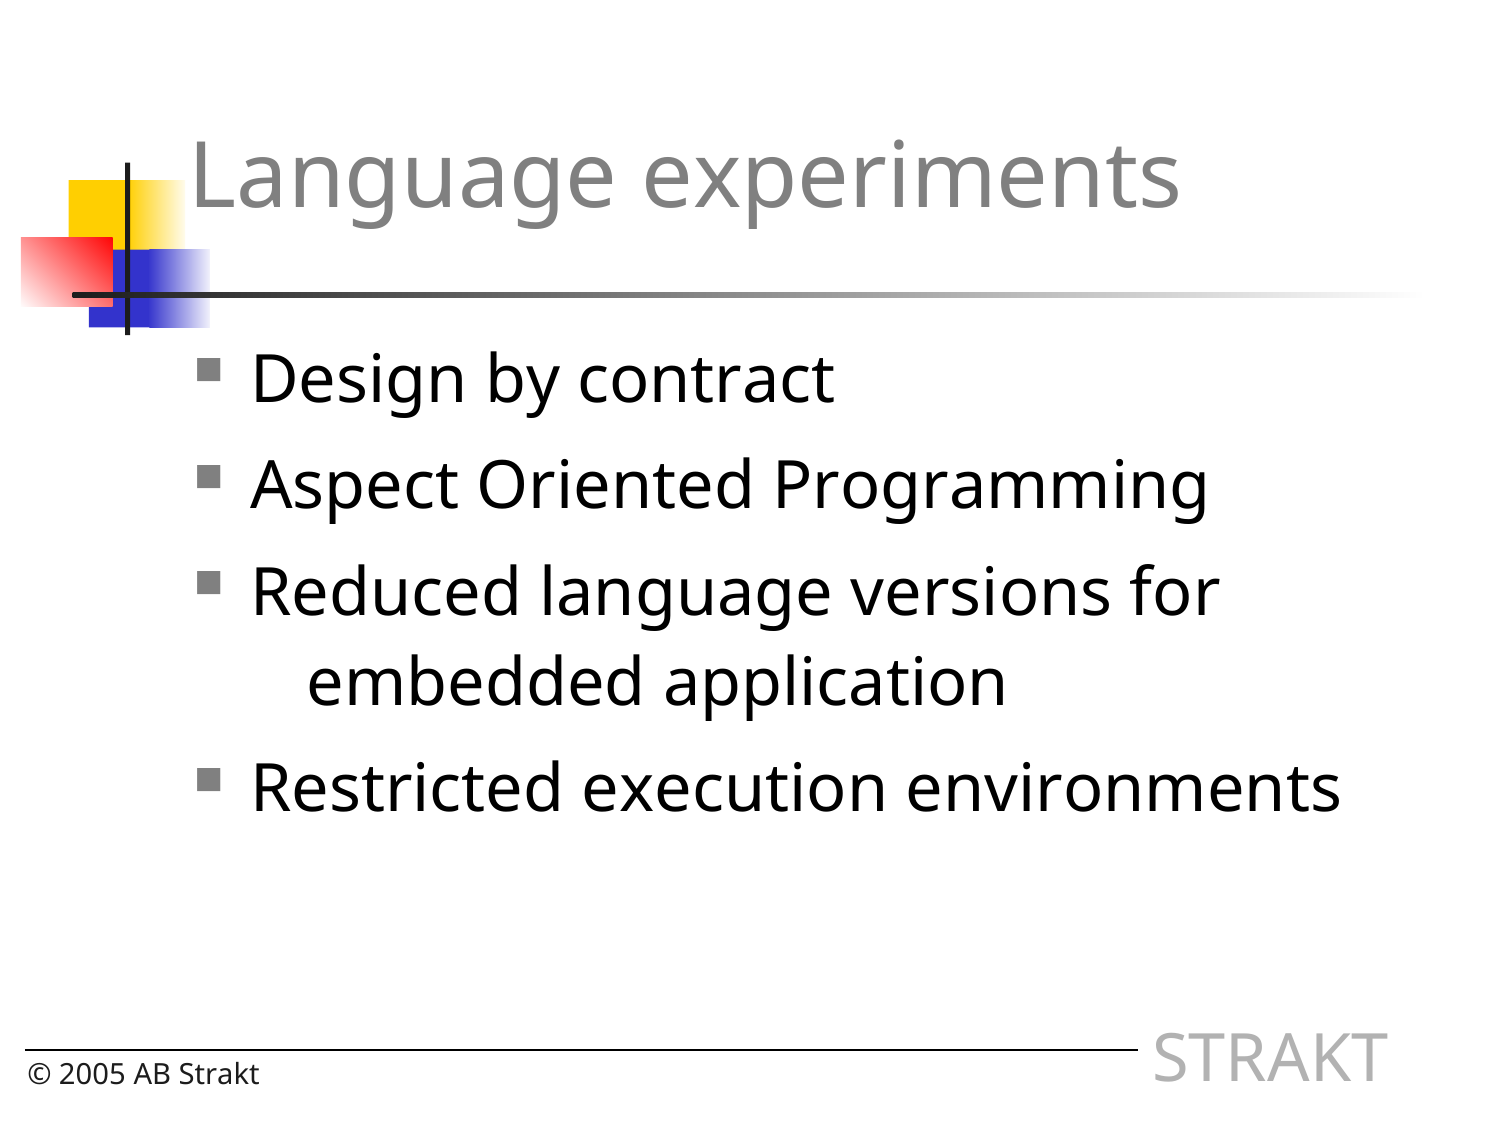

# Language experiments
Design by contract
Aspect Oriented Programming
Reduced language versions for embedded application
Restricted execution environments